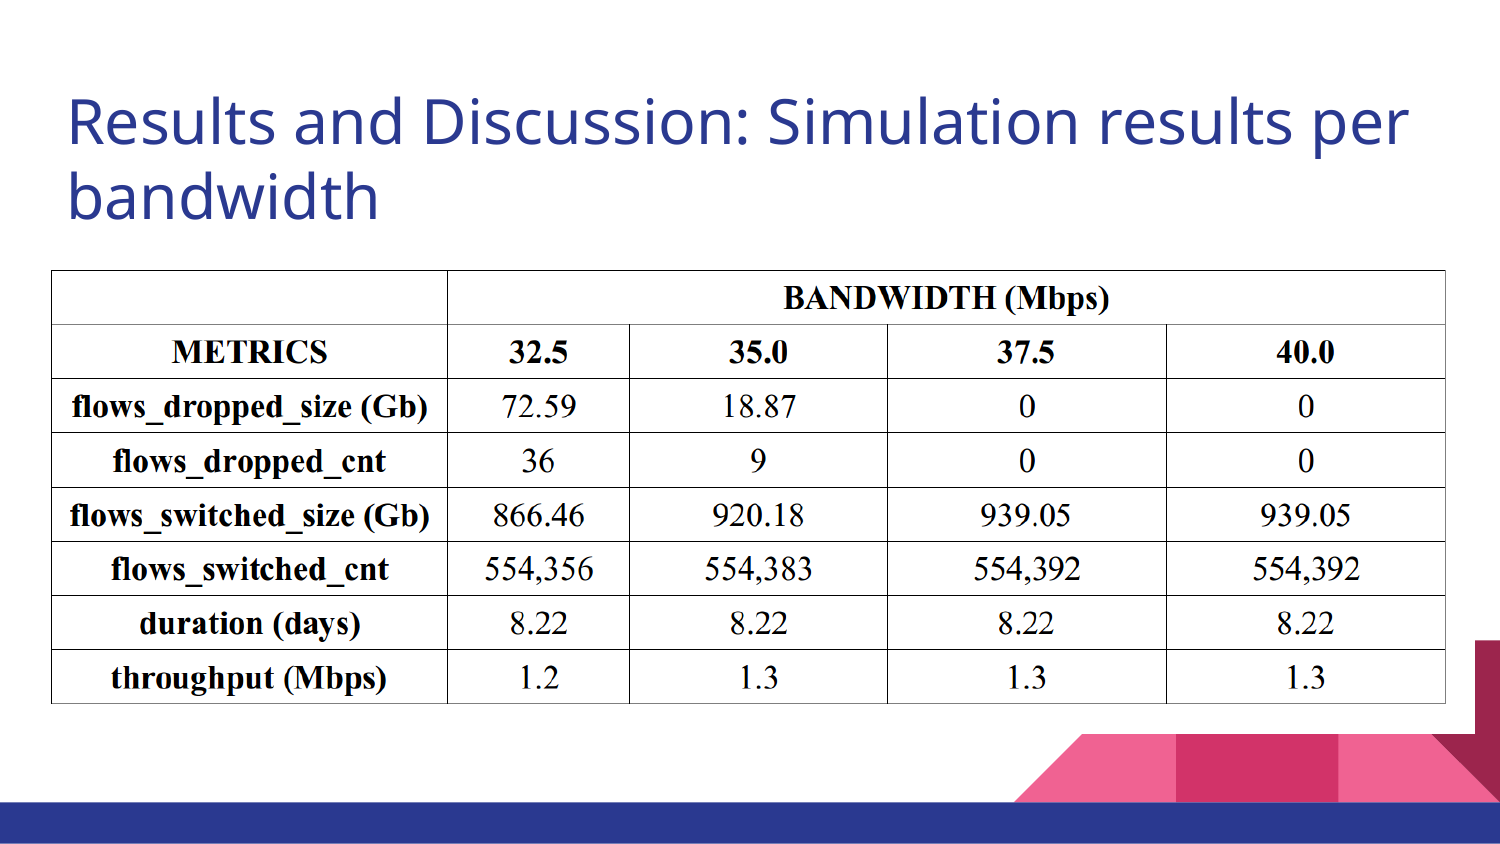

# Results and Discussion: Simulation results per bandwidth